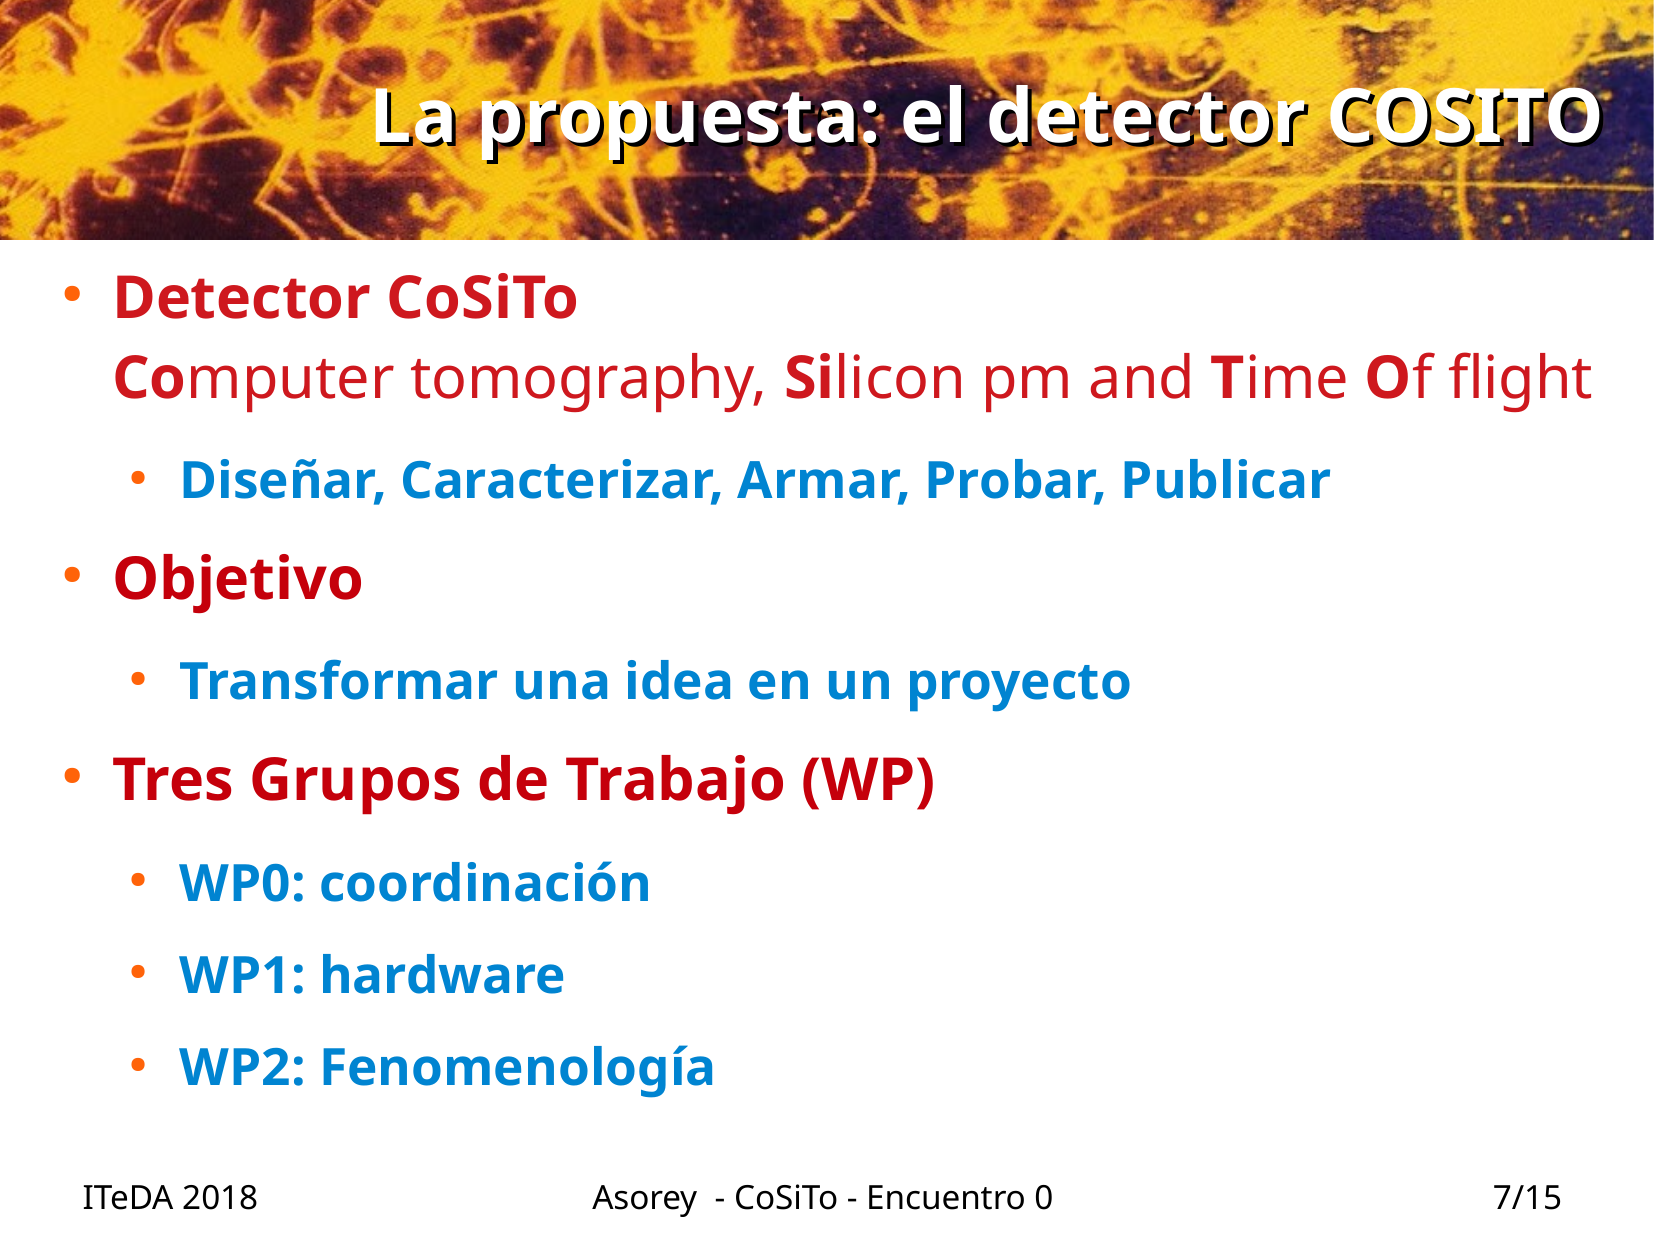

# La propuesta: el detector COSITO
Detector CoSiTo
Computer tomography, Silicon pm and Time Of flight
Diseñar, Caracterizar, Armar, Probar, Publicar
Objetivo
Transformar una idea en un proyecto
Tres Grupos de Trabajo (WP)
WP0: coordinación
WP1: hardware
WP2: Fenomenología
ITeDA 2018
Asorey - CoSiTo - Encuentro 0
7